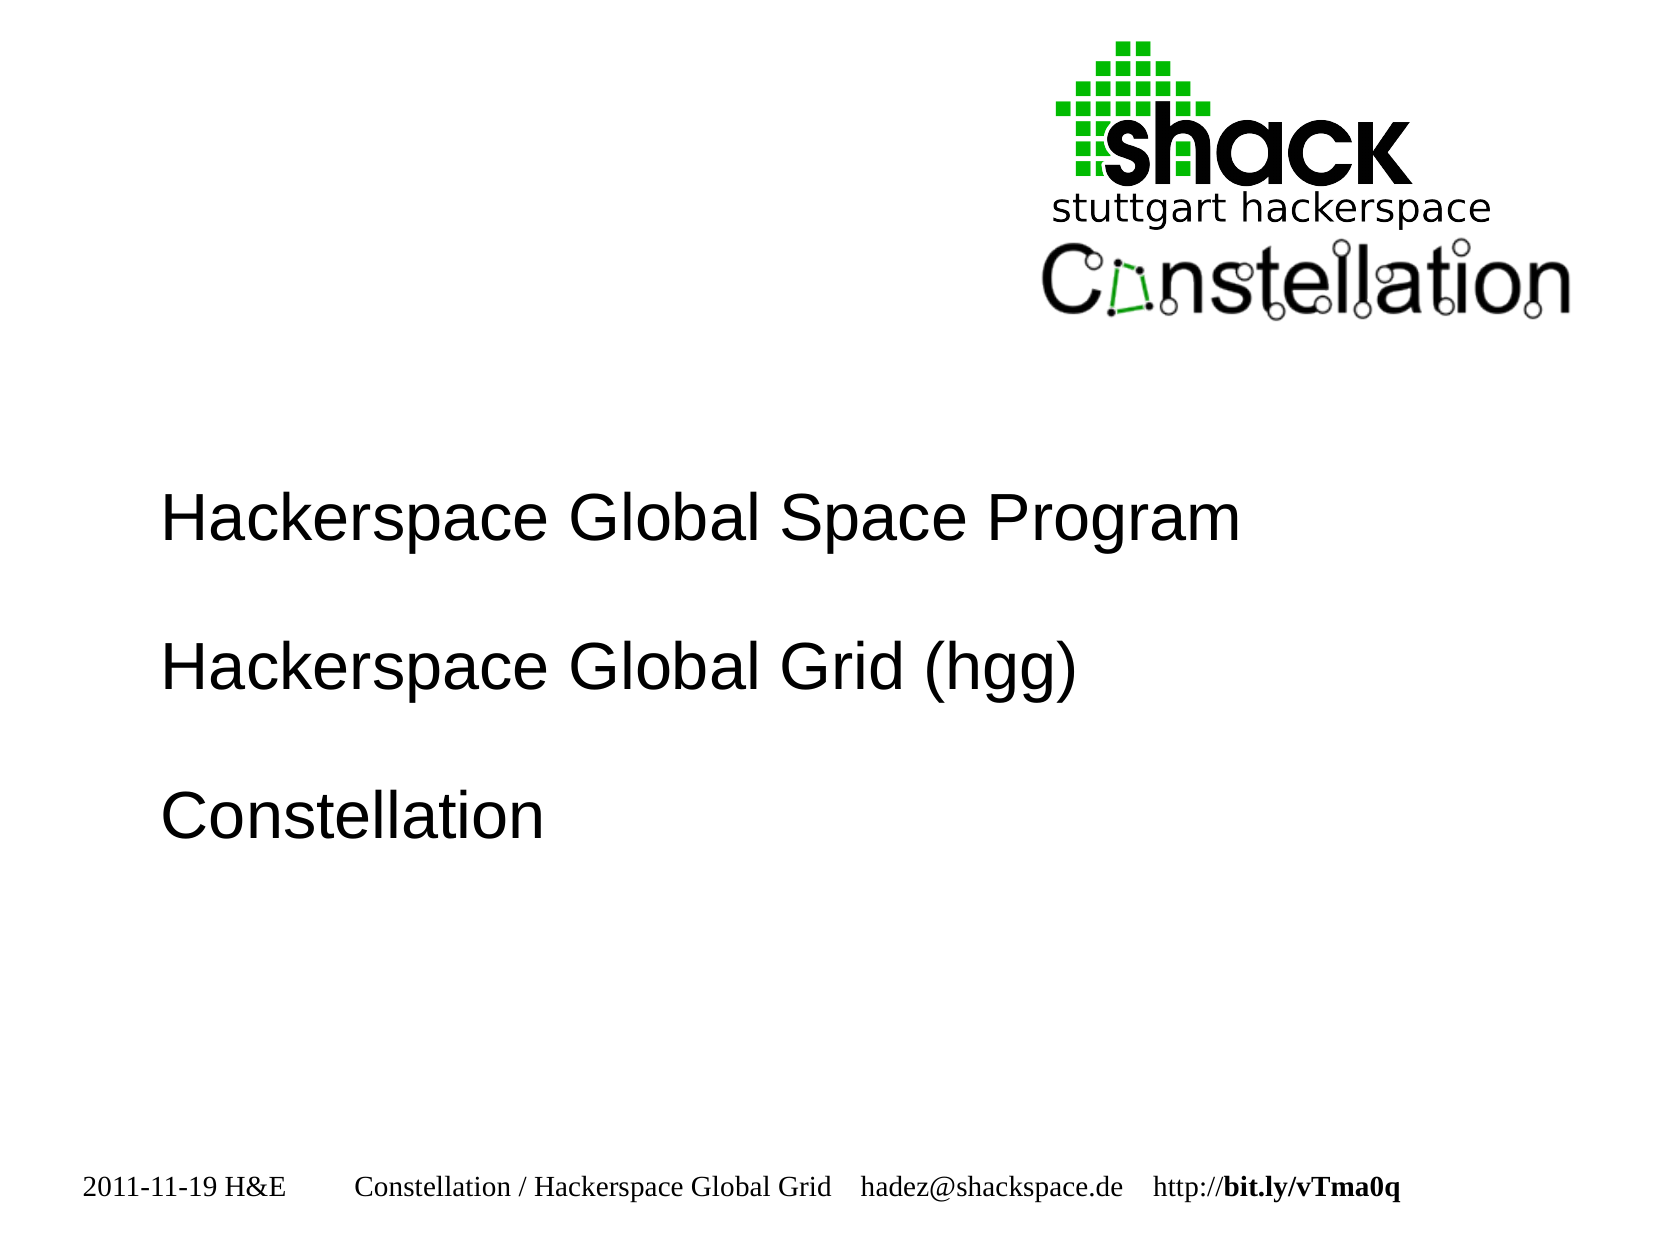

#
Hackerspace Global Space Program
Hackerspace Global Grid (hgg)
Constellation